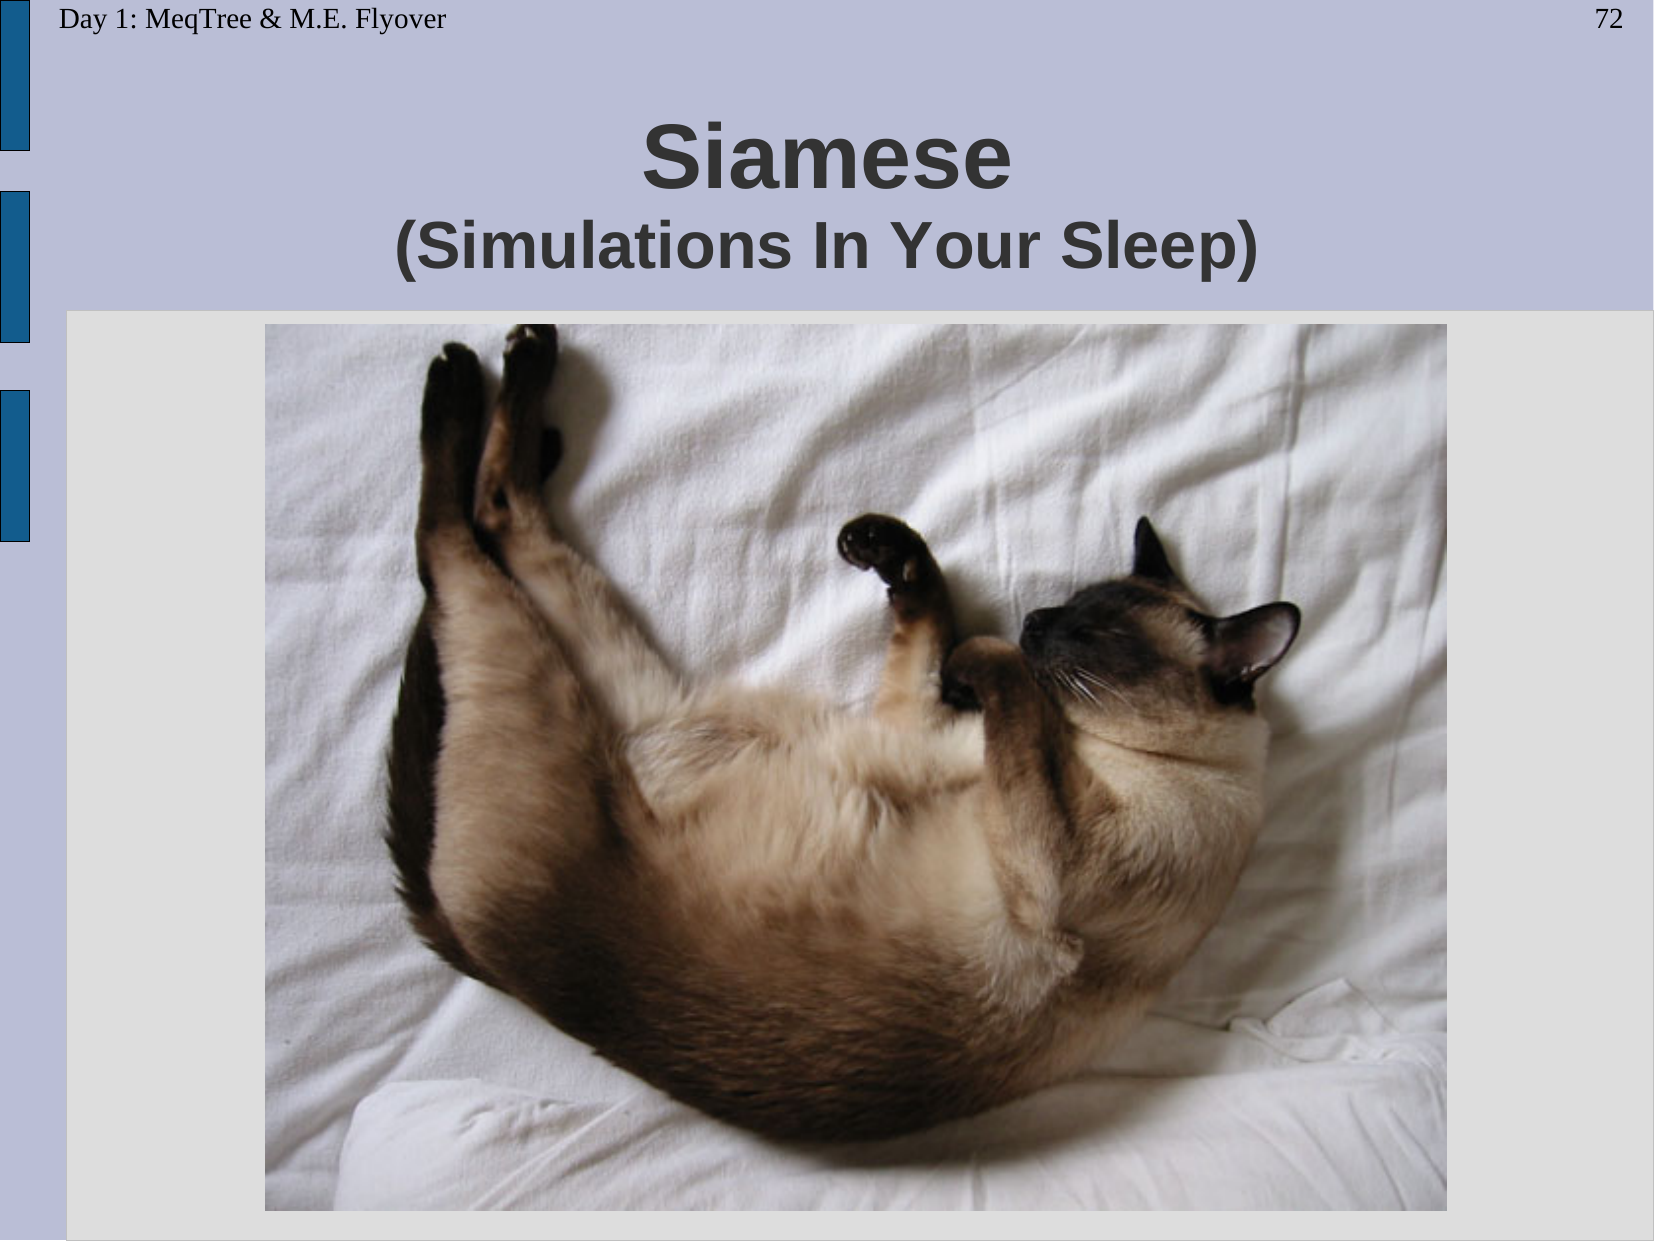

Day 1: MeqTree & M.E. Flyover
72
# Siamese (Simulations In Your Sleep)